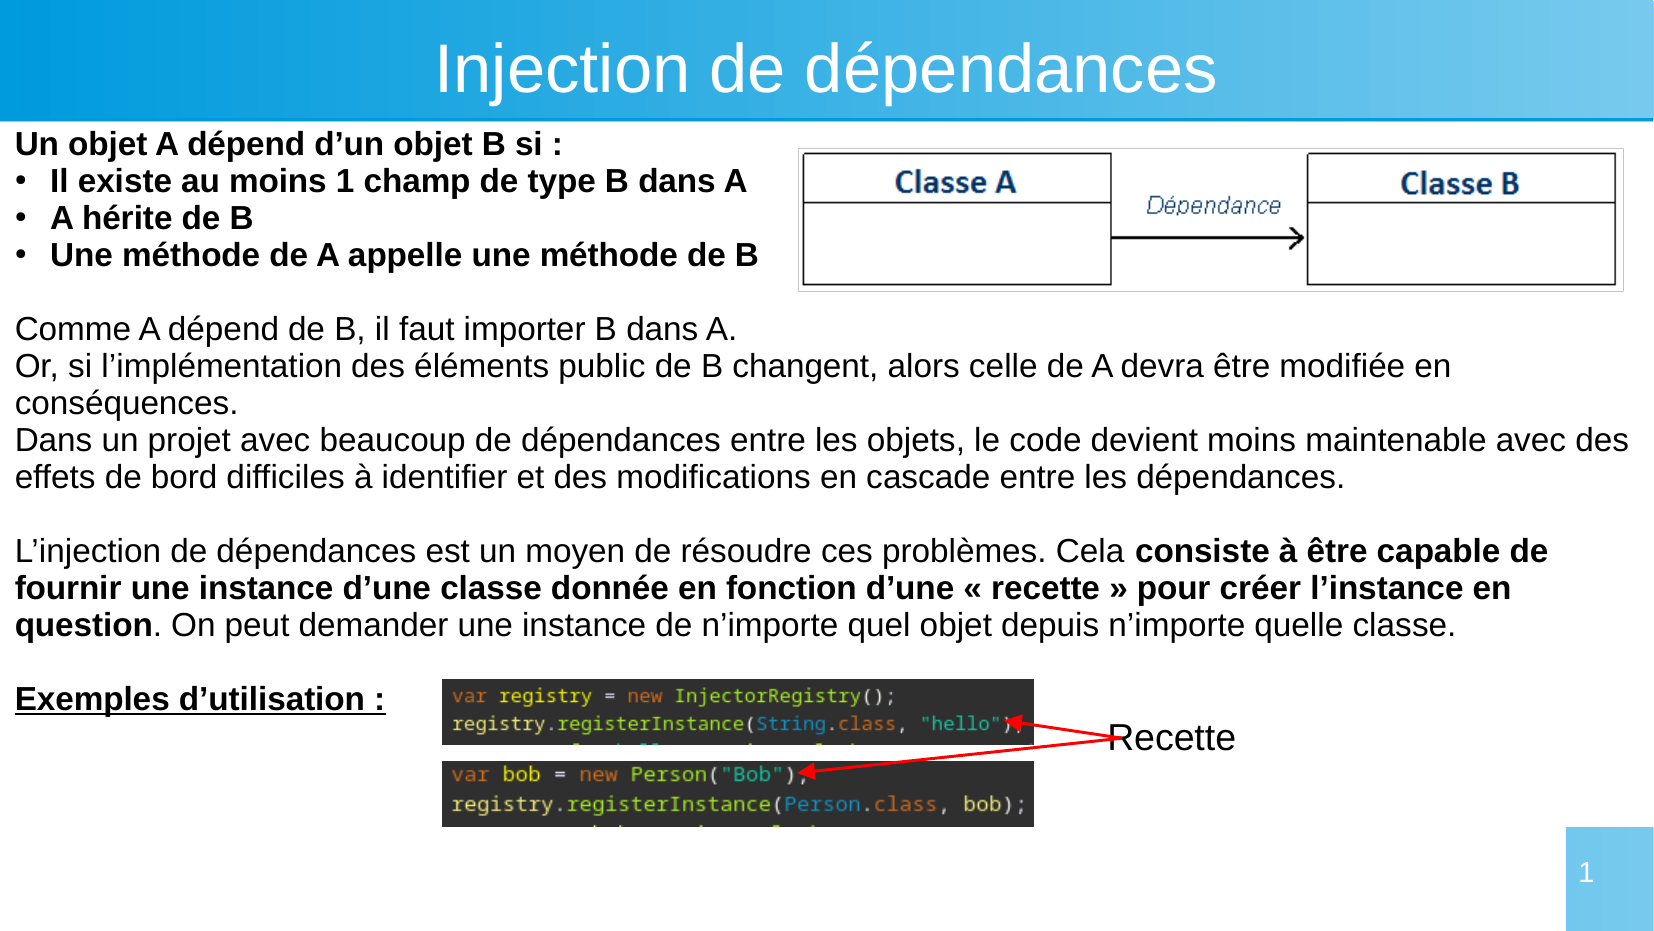

# Injection de dépendances
Un objet A dépend d’un objet B si :
Il existe au moins 1 champ de type B dans A
A hérite de B
Une méthode de A appelle une méthode de B
Comme A dépend de B, il faut importer B dans A.
Or, si l’implémentation des éléments public de B changent, alors celle de A devra être modifiée en conséquences.
Dans un projet avec beaucoup de dépendances entre les objets, le code devient moins maintenable avec des effets de bord difficiles à identifier et des modifications en cascade entre les dépendances.
L’injection de dépendances est un moyen de résoudre ces problèmes. Cela consiste à être capable de fournir une instance d’une classe donnée en fonction d’une « recette » pour créer l’instance en question. On peut demander une instance de n’importe quel objet depuis n’importe quelle classe.
Exemples d’utilisation :
Recette
1